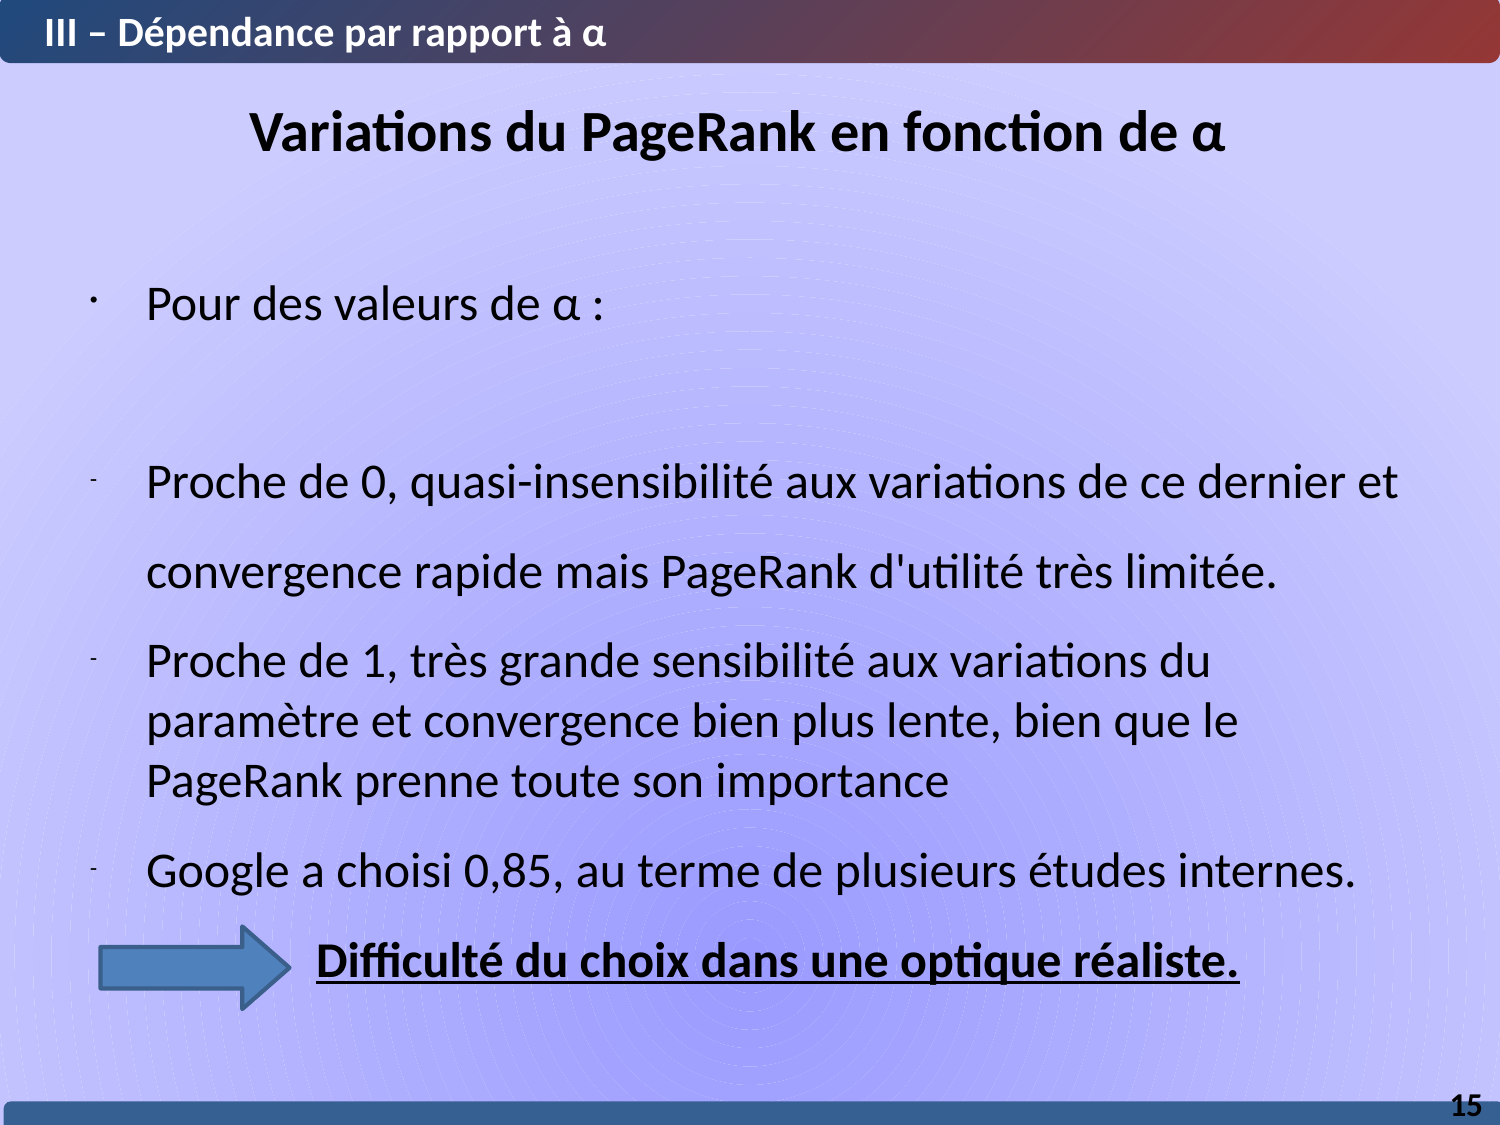

III – Dépendance par rapport à α
Variations du PageRank en fonction de α
# Pour des valeurs de α :
Proche de 0, quasi-insensibilité aux variations de ce dernier et
convergence rapide mais PageRank d'utilité très limitée.
Proche de 1, très grande sensibilité aux variations du paramètre et convergence bien plus lente, bien que le PageRank prenne toute son importance
Google a choisi 0,85, au terme de plusieurs études internes.
Difficulté du choix dans une optique réaliste.